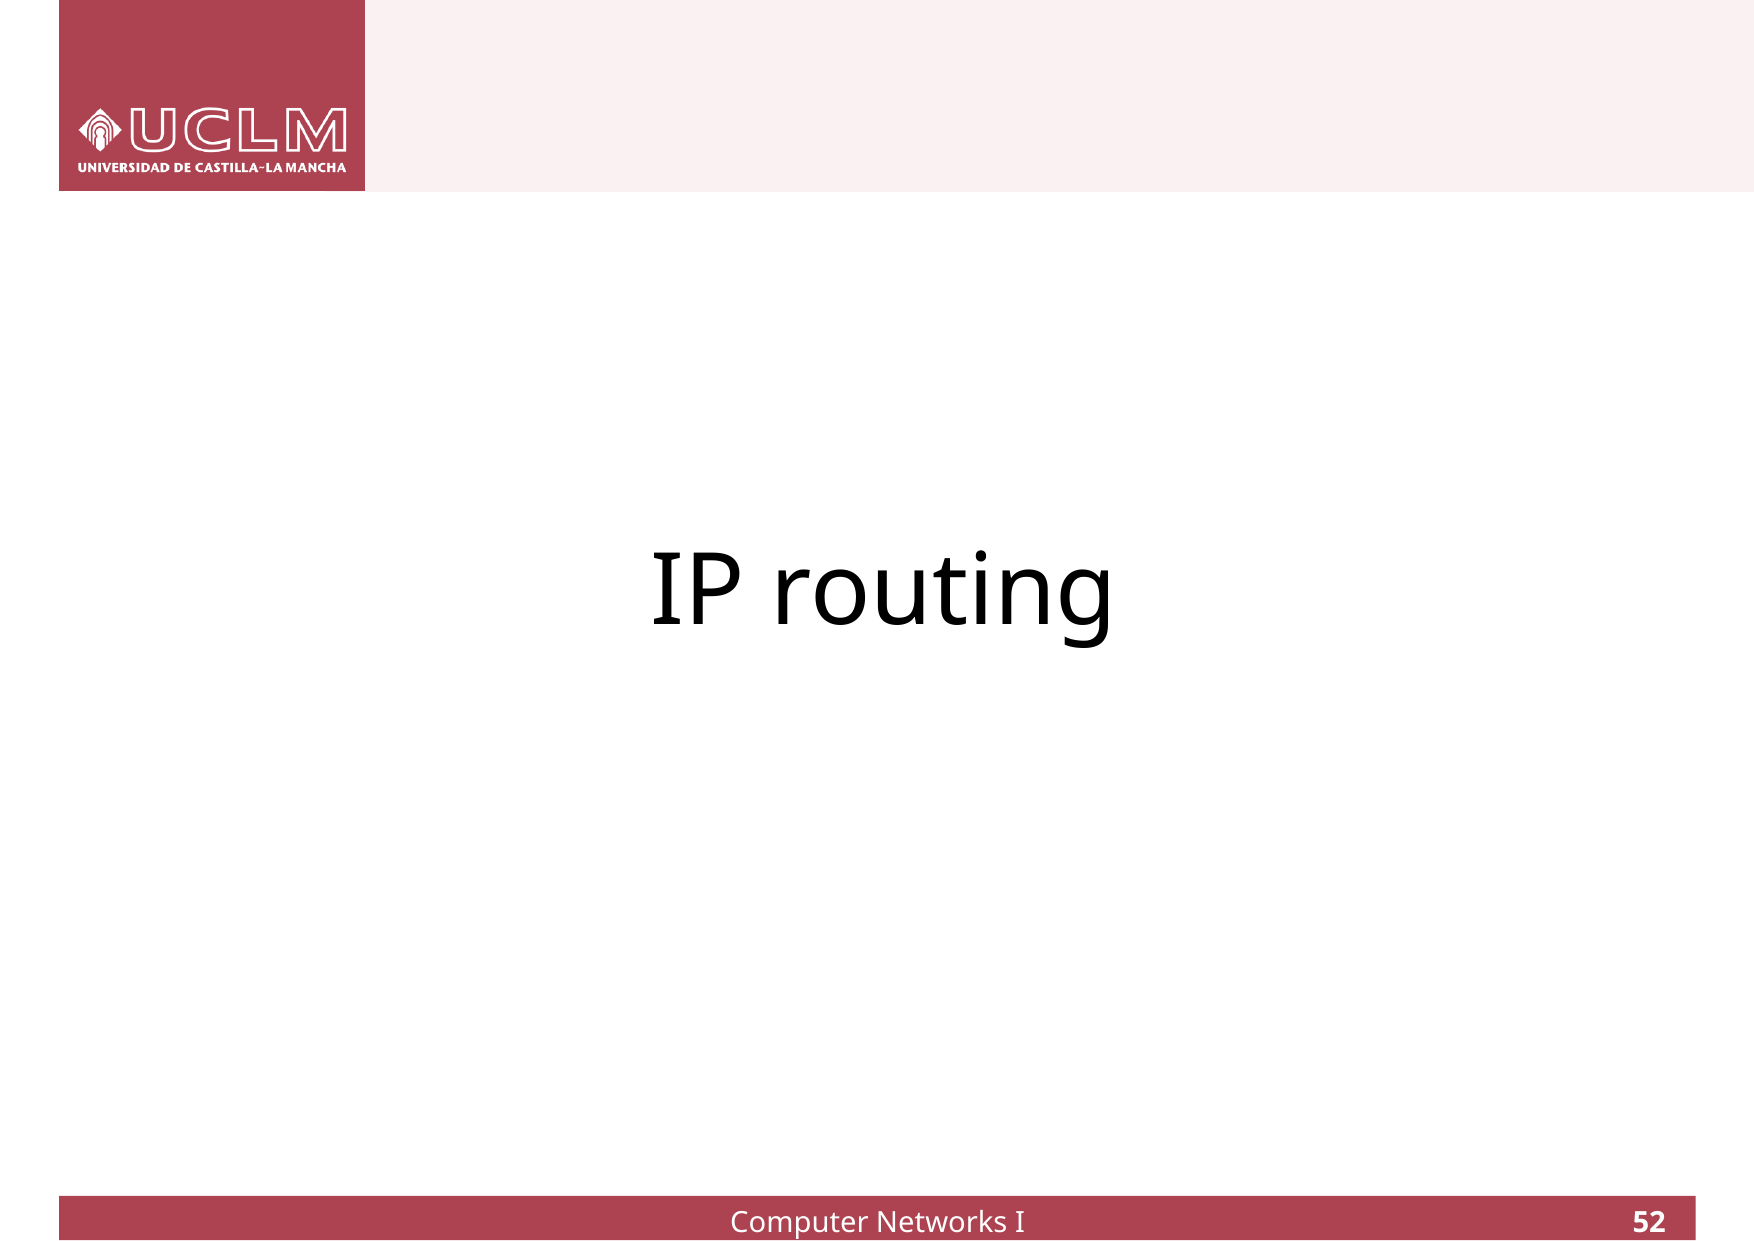

# IP routing
Computer Networks I
52